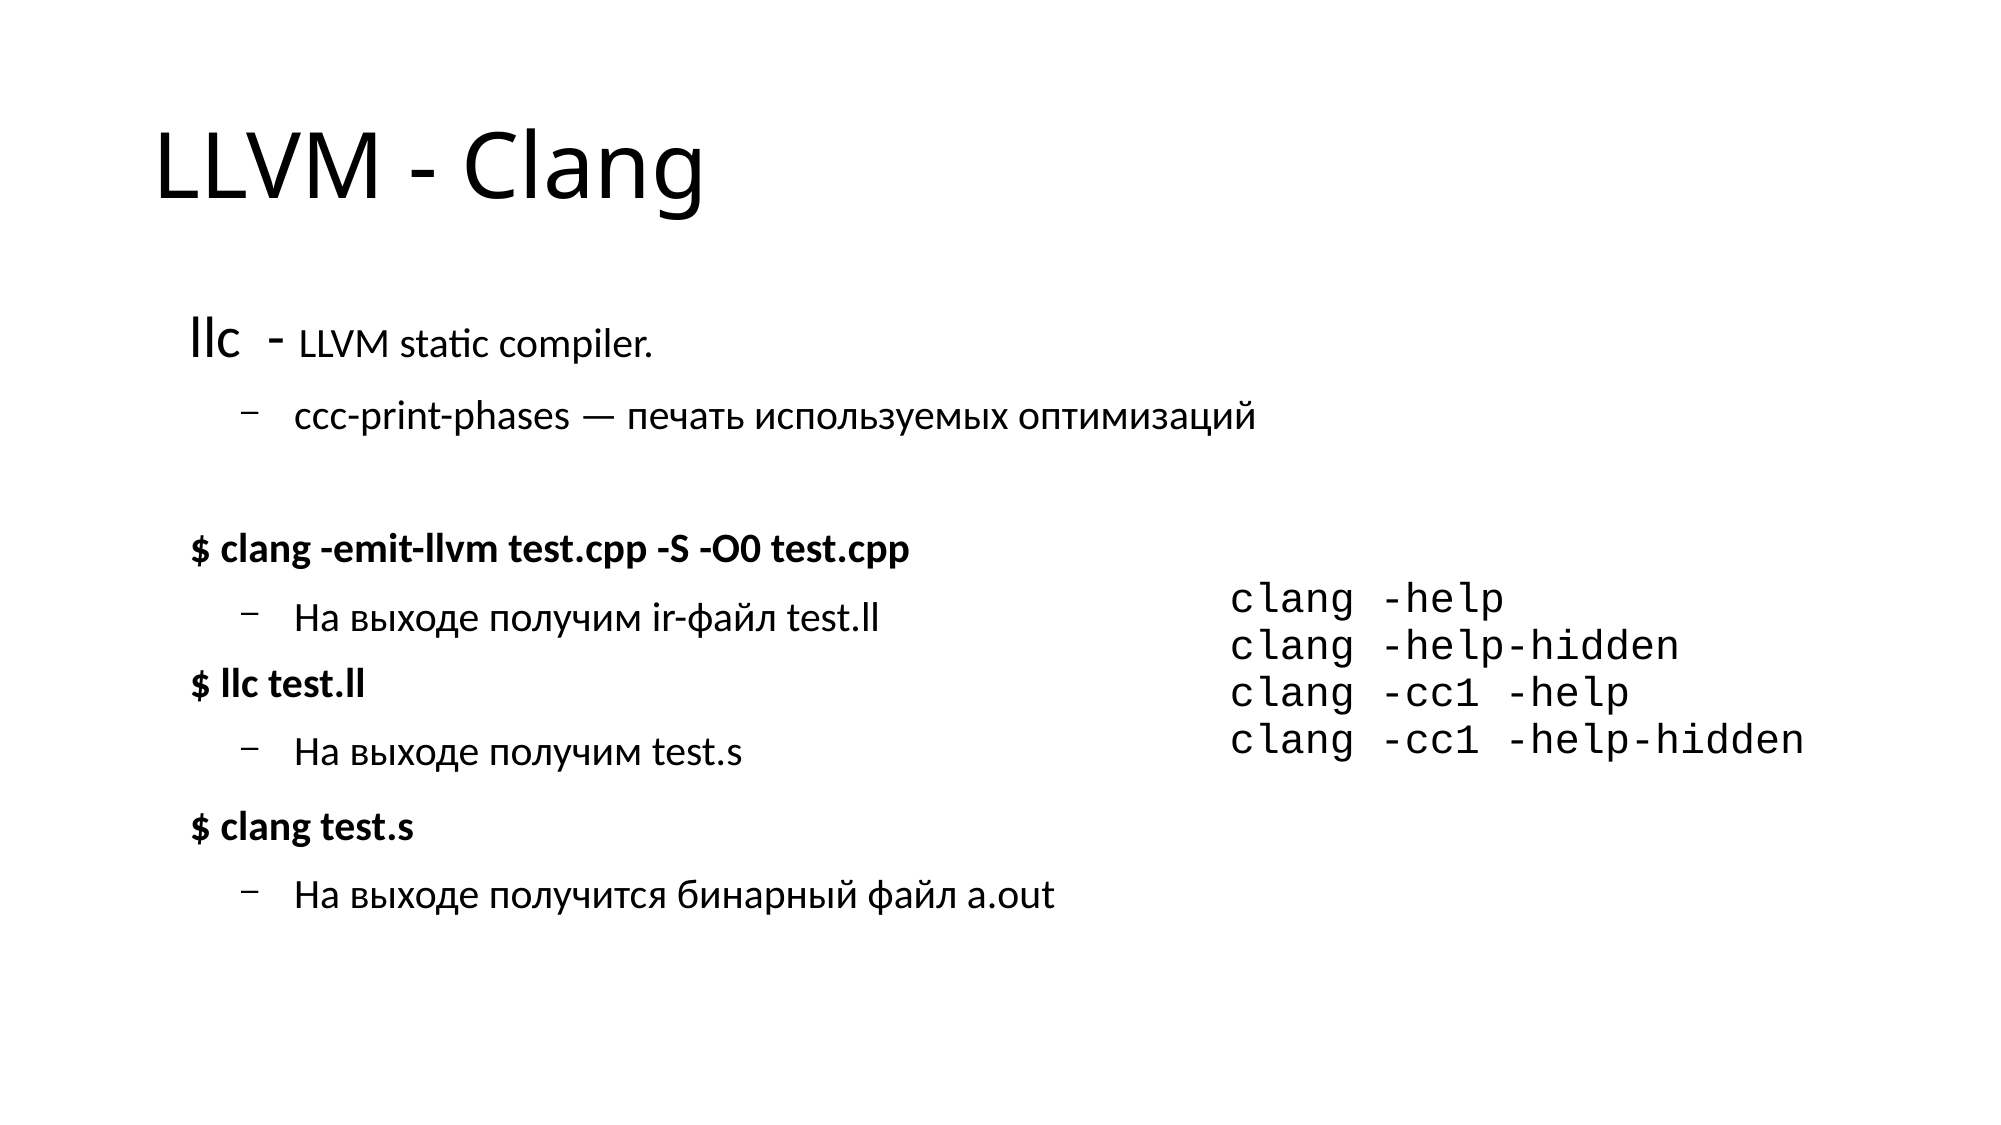

# LLVM - Clang
llc - LLVM static compiler.
ccc-print-phases — печать используемых оптимизаций
$ clang -emit-llvm test.cpp -S -O0 test.cpp
На выходе получим ir-файл test.ll
$ llc test.ll
На выходе получим test.s
$ clang test.s
На выходе получится бинарный файл a.out
clang -help
clang -help-hidden
clang -cc1 -help
clang -cc1 -help-hidden